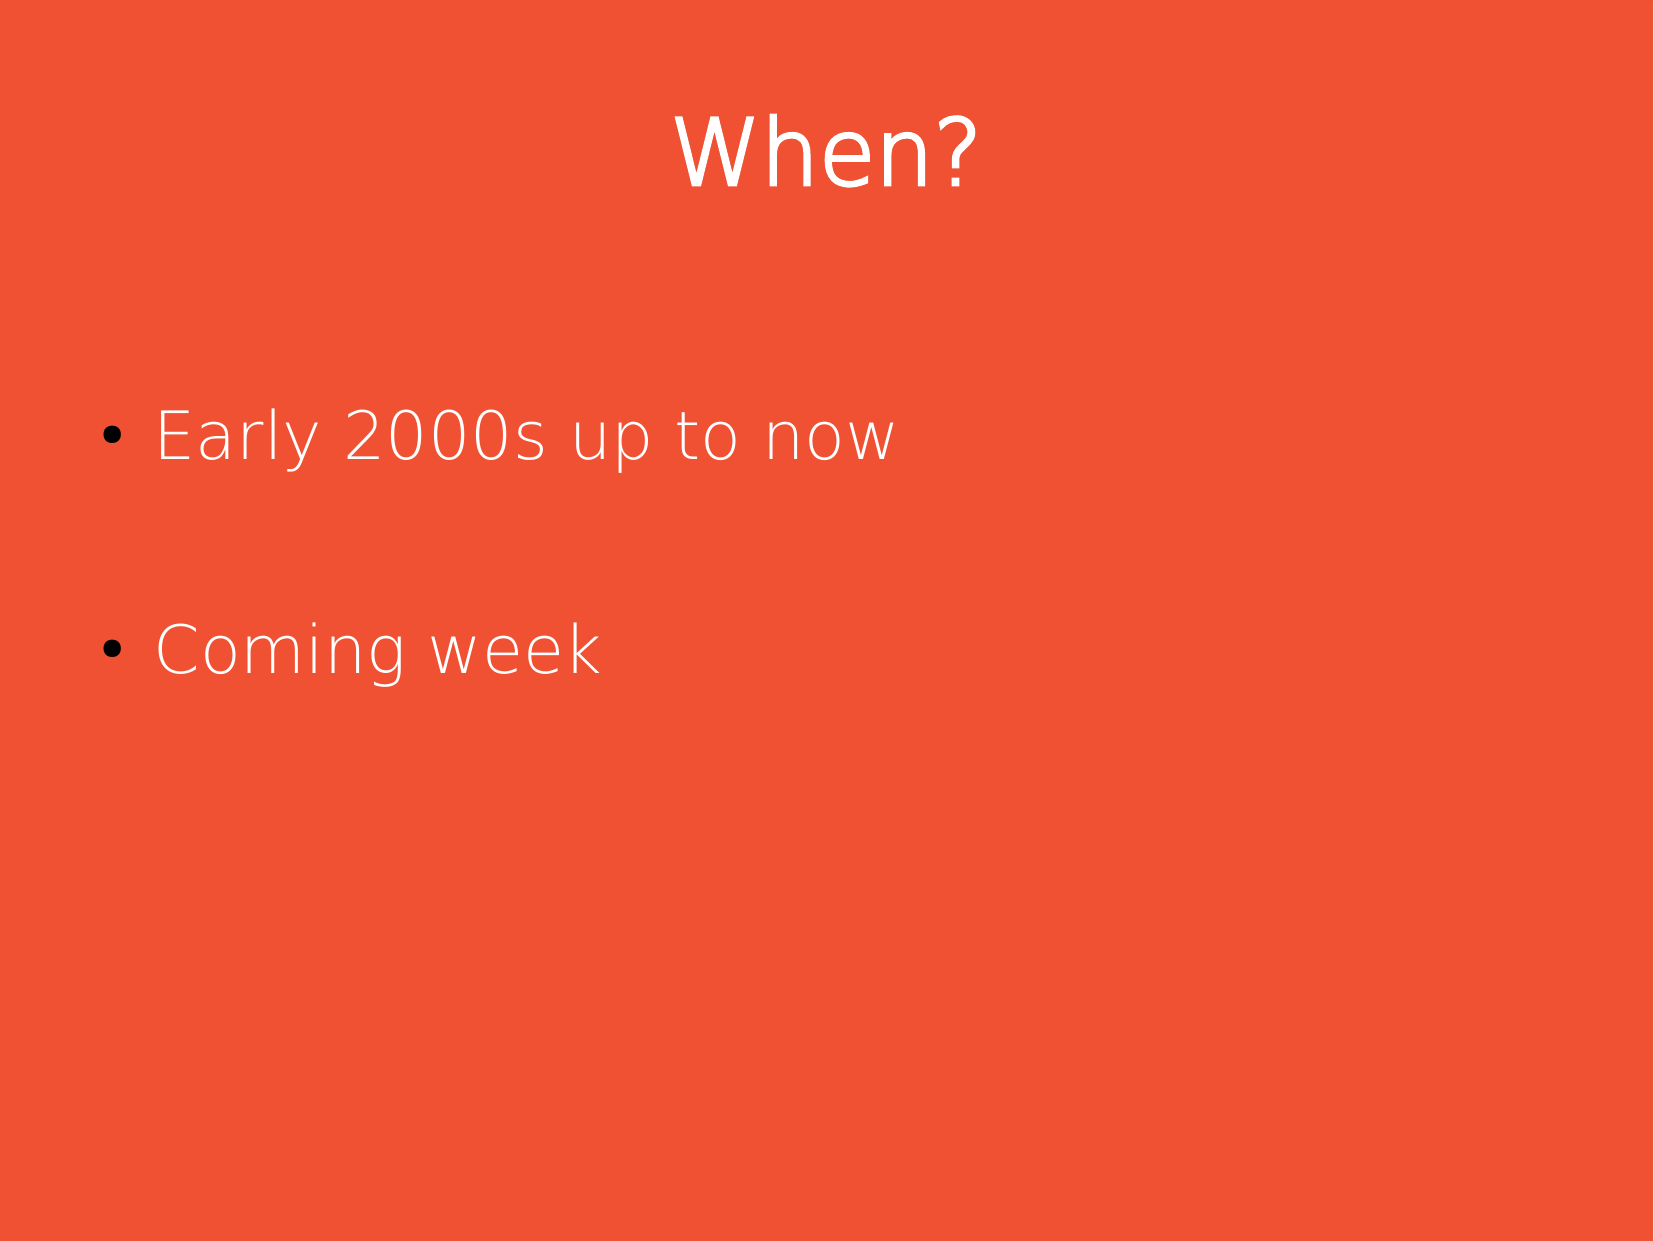

# When?
Early 2000s up to now
Coming week